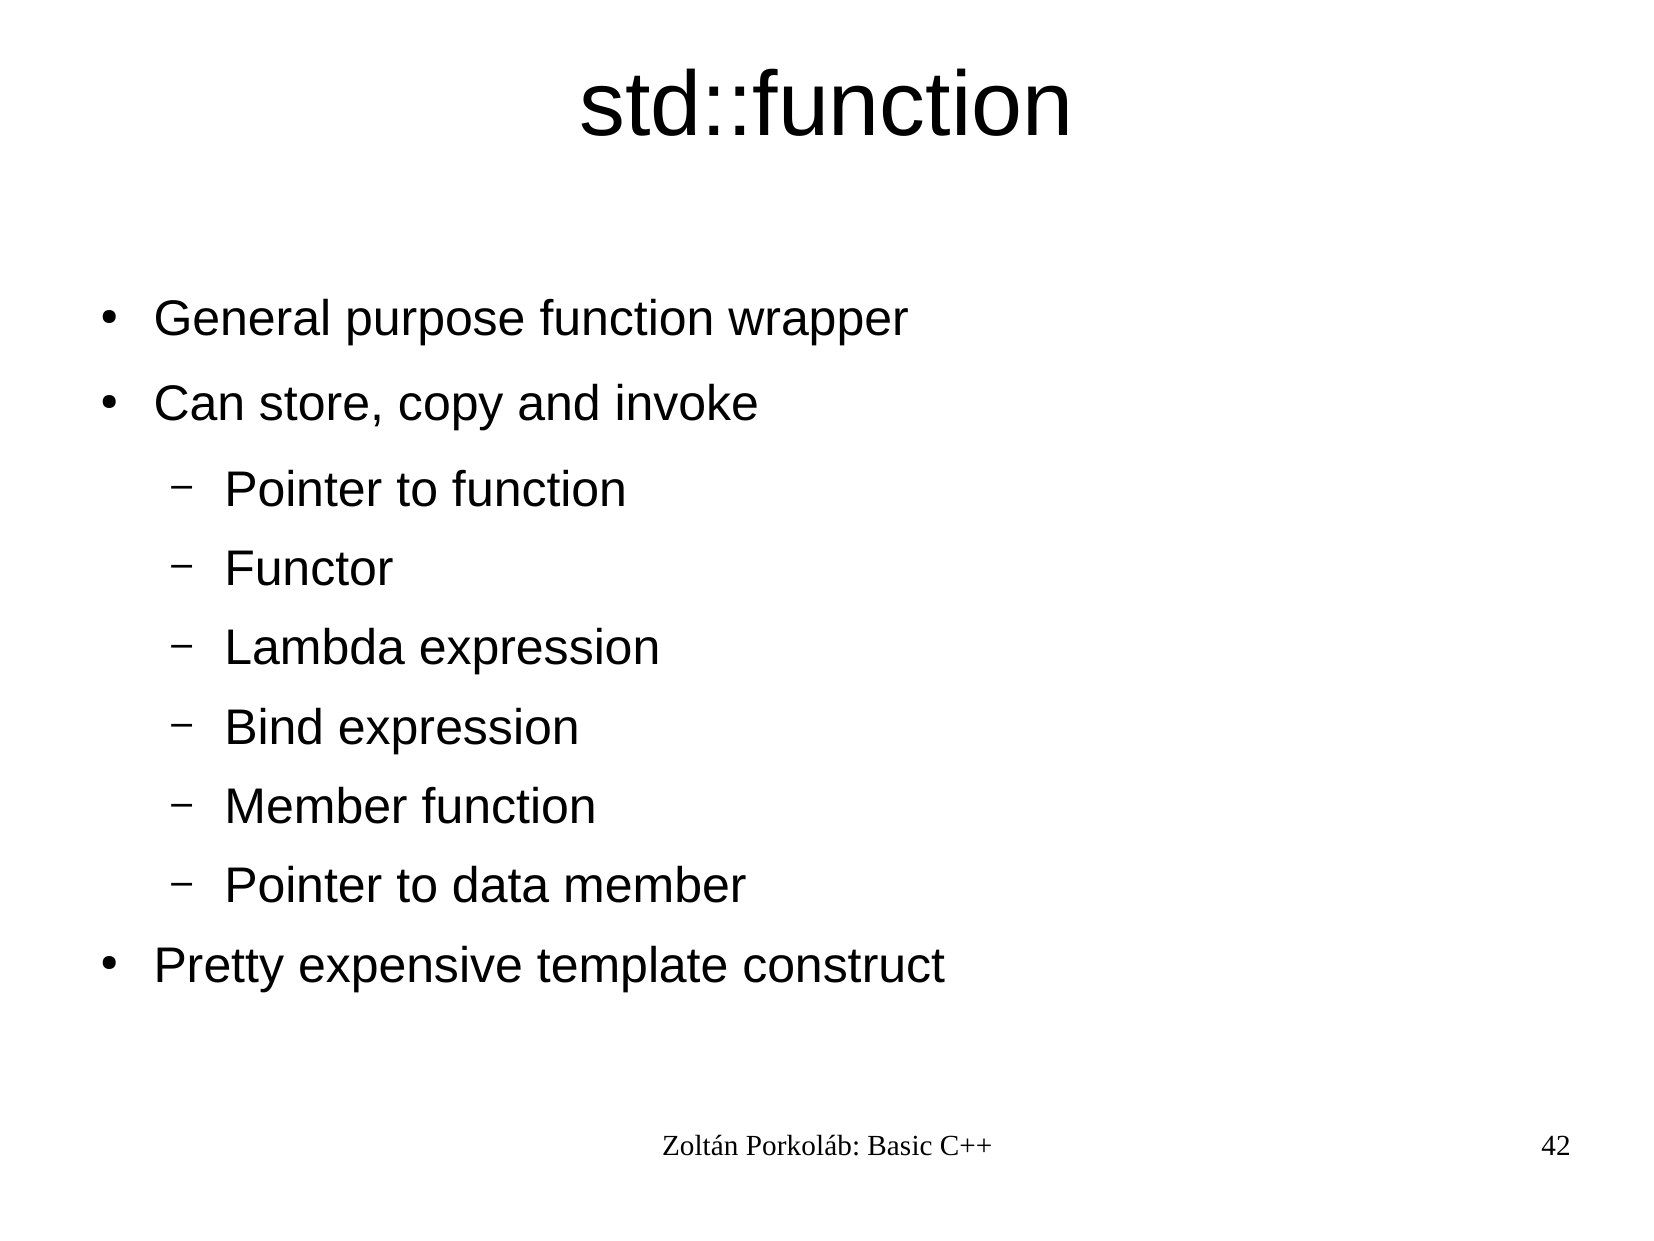

# std::function
General purpose function wrapper
Can store, copy and invoke
Pointer to function
Functor
Lambda expression
Bind expression
Member function
Pointer to data member
Pretty expensive template construct
Zoltán Porkoláb: Basic C++
42